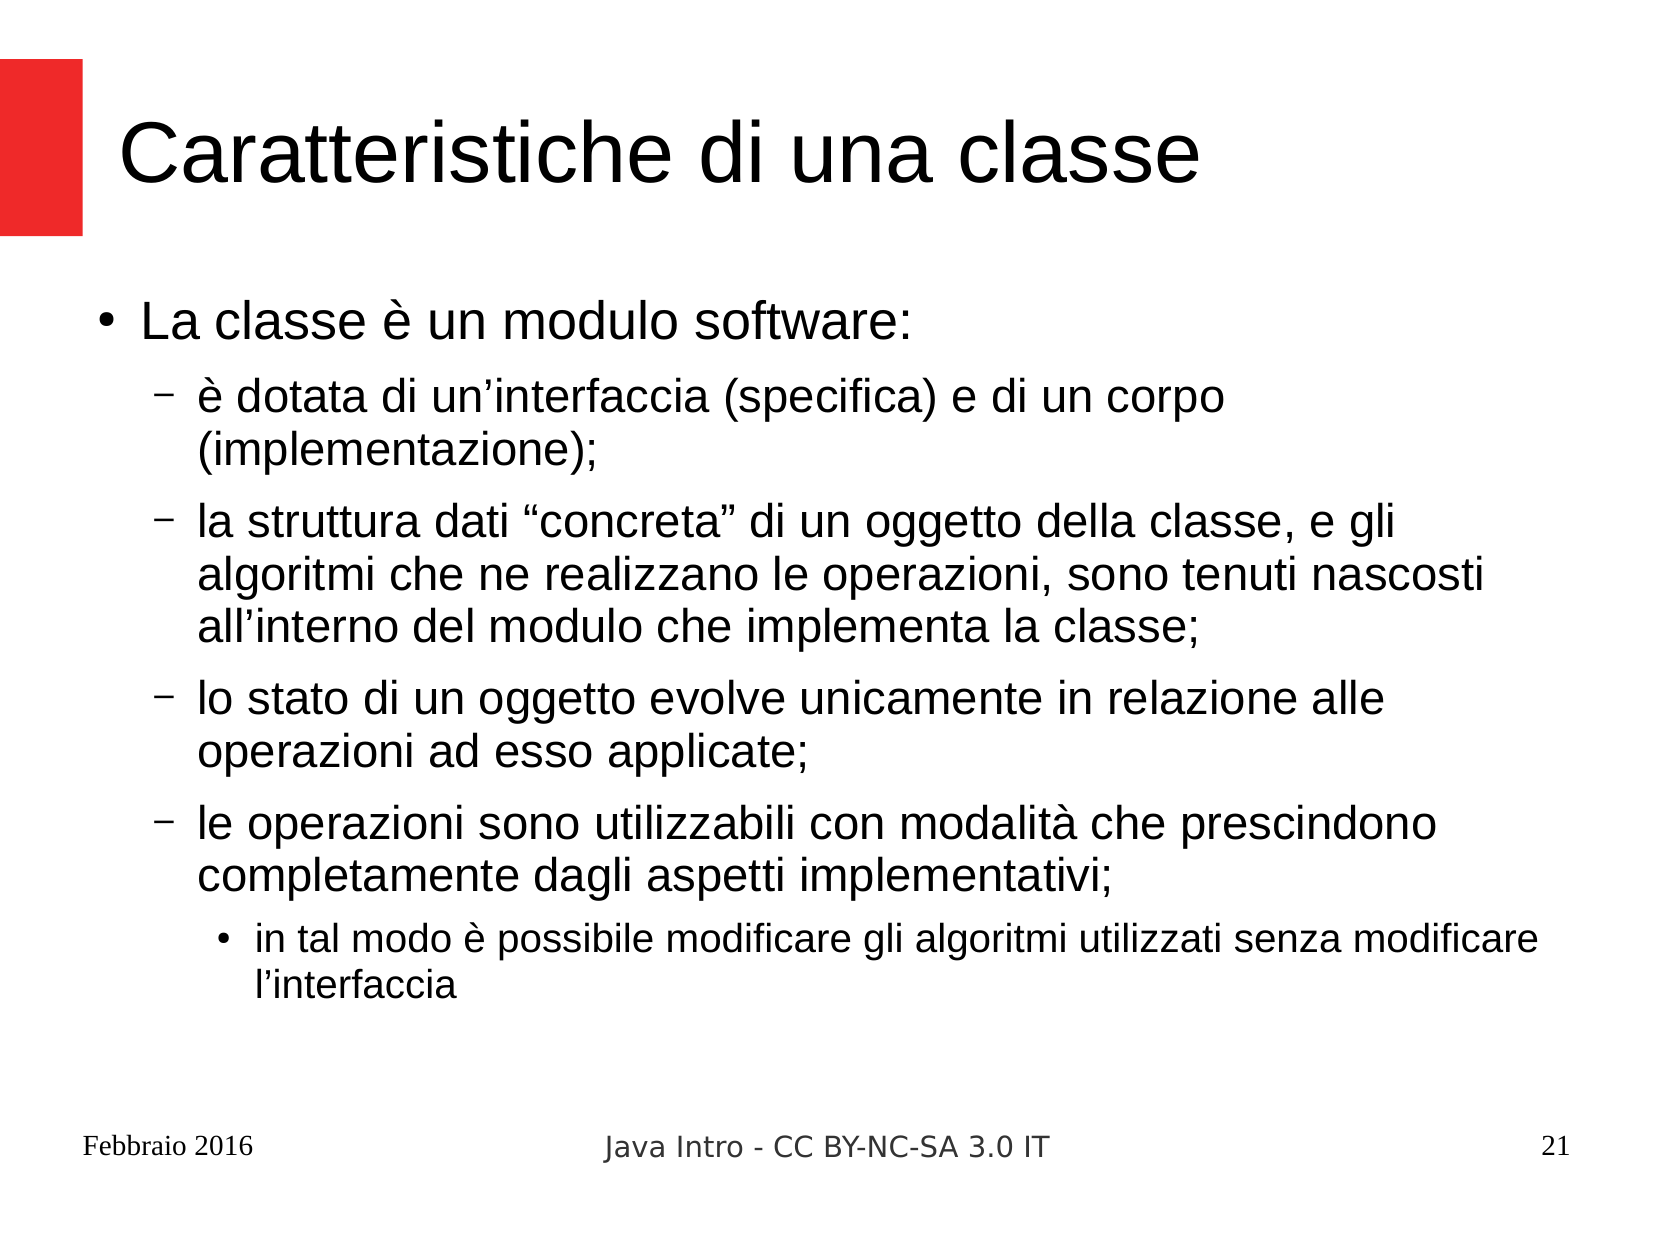

# Caratteristiche di una classe
La classe è un modulo software:
è dotata di un’interfaccia (specifica) e di un corpo (implementazione);
la struttura dati “concreta” di un oggetto della classe, e gli algoritmi che ne realizzano le operazioni, sono tenuti nascosti all’interno del modulo che implementa la classe;
lo stato di un oggetto evolve unicamente in relazione alle operazioni ad esso applicate;
le operazioni sono utilizzabili con modalità che prescindono completamente dagli aspetti implementativi;
in tal modo è possibile modificare gli algoritmi utilizzati senza modificare l’interfaccia
Your Date Here
Your Footer Here
21